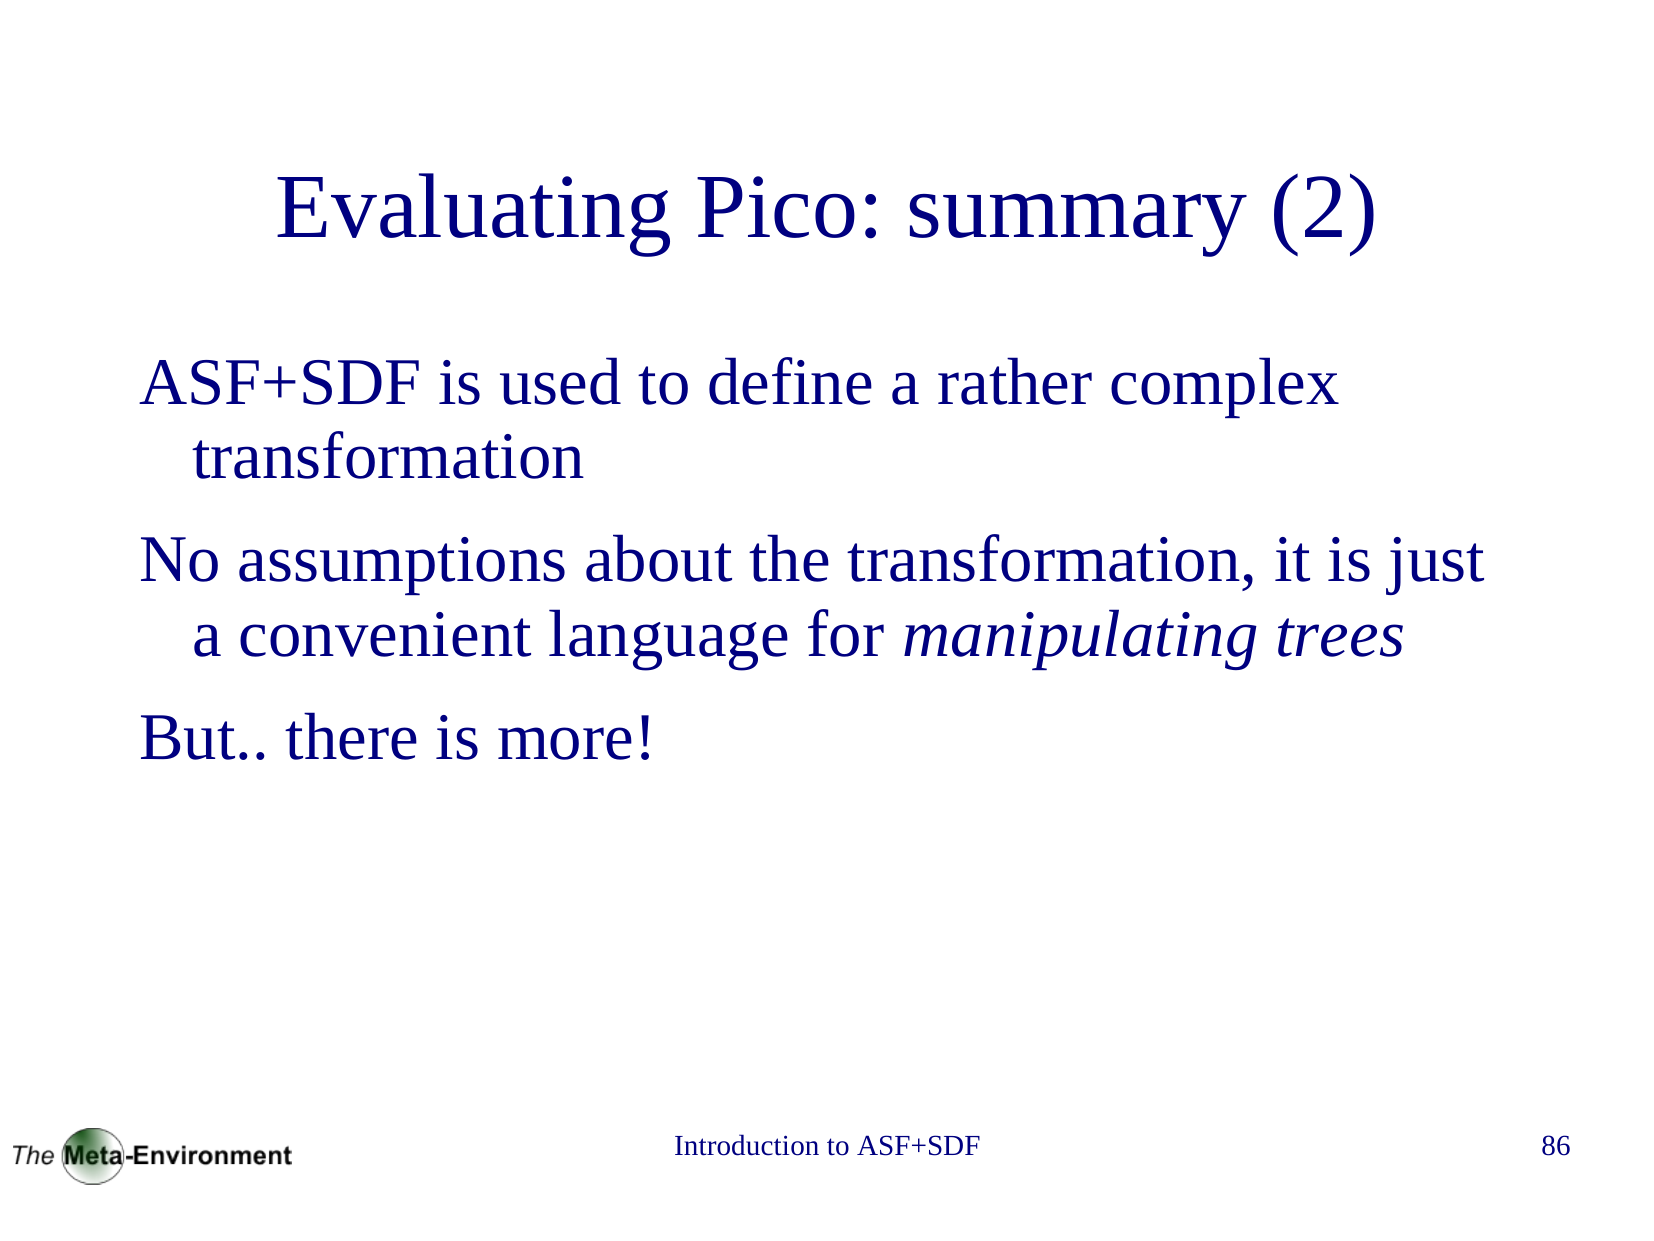

# Evaluating Pico: summary (2)
ASF+SDF is used to define a rather complex transformation
No assumptions about the transformation, it is just a convenient language for manipulating trees
But.. there is more!
86